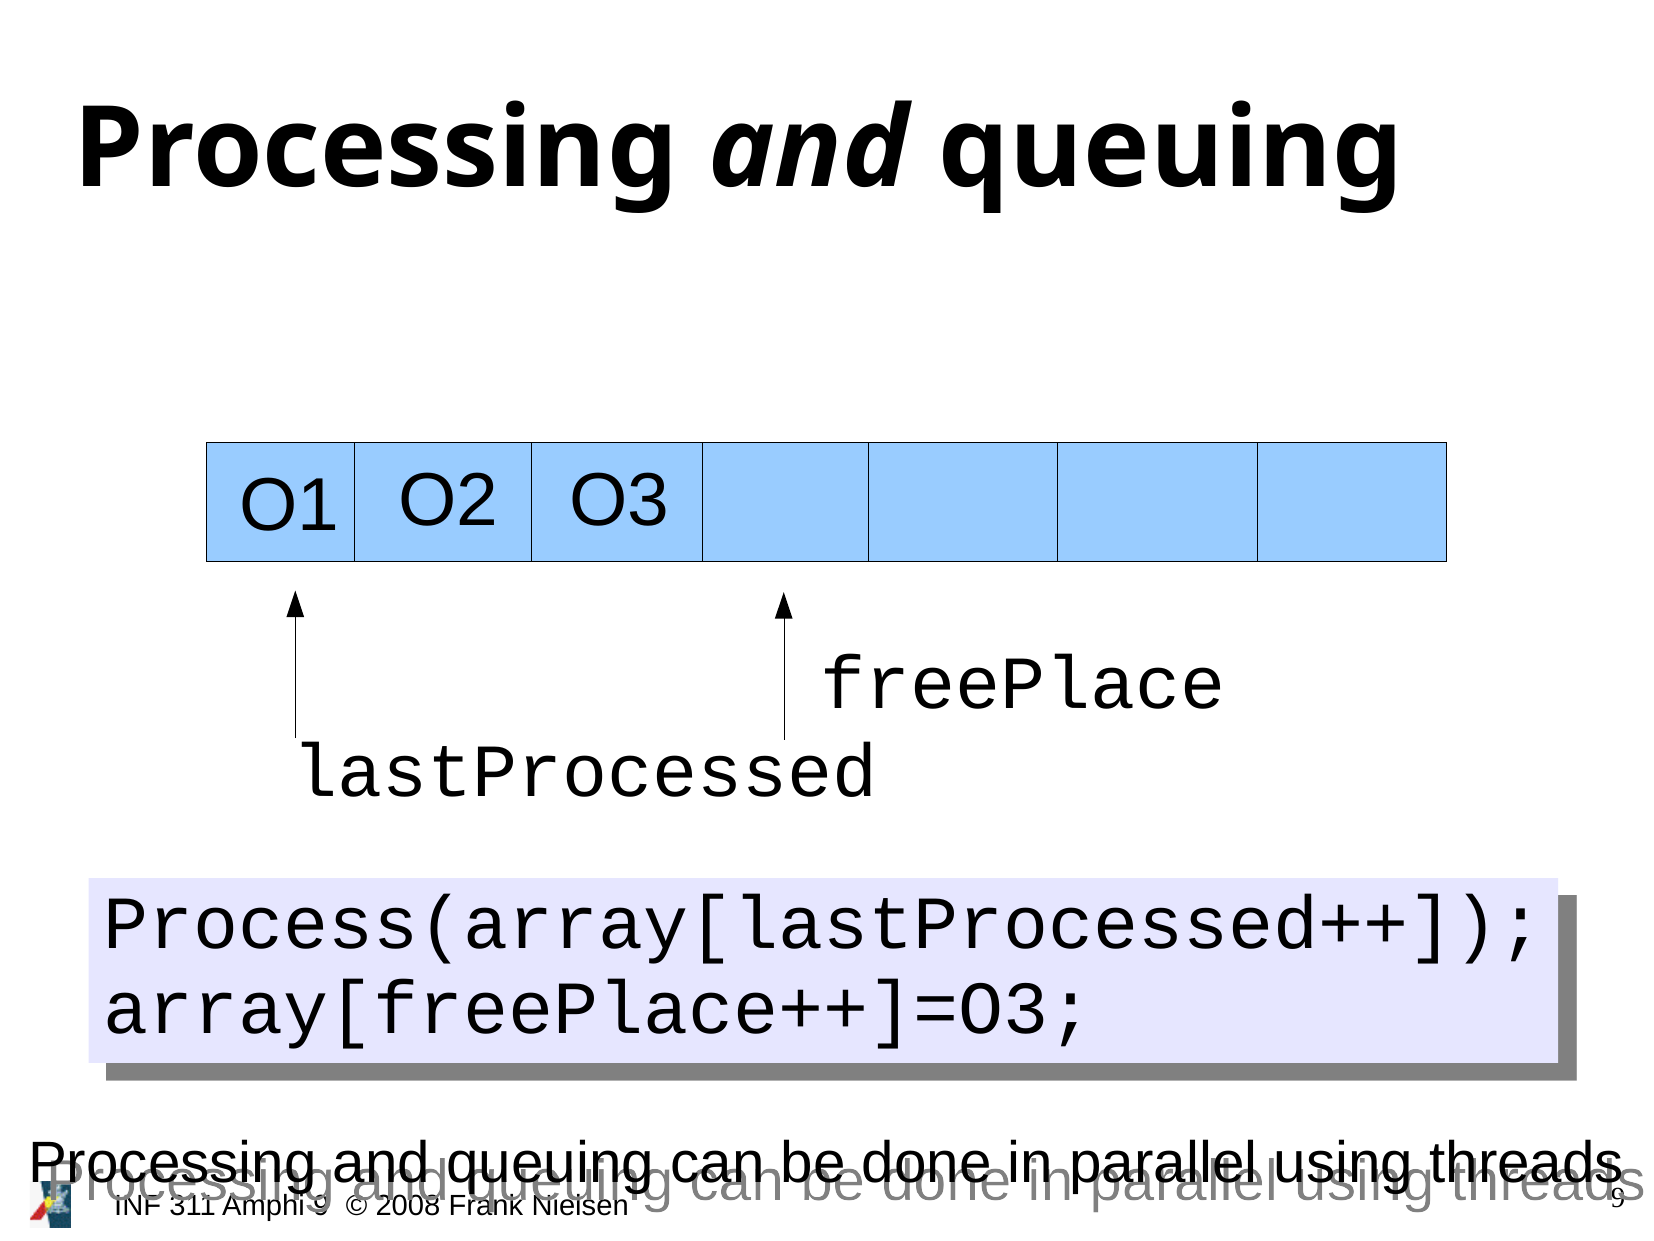

Processing and queuing
O2
O3
O1
freePlace
lastProcessed
Process(array[lastProcessed++]);
array[freePlace++]=O3;
Processing and queuing can be done in parallel using threads